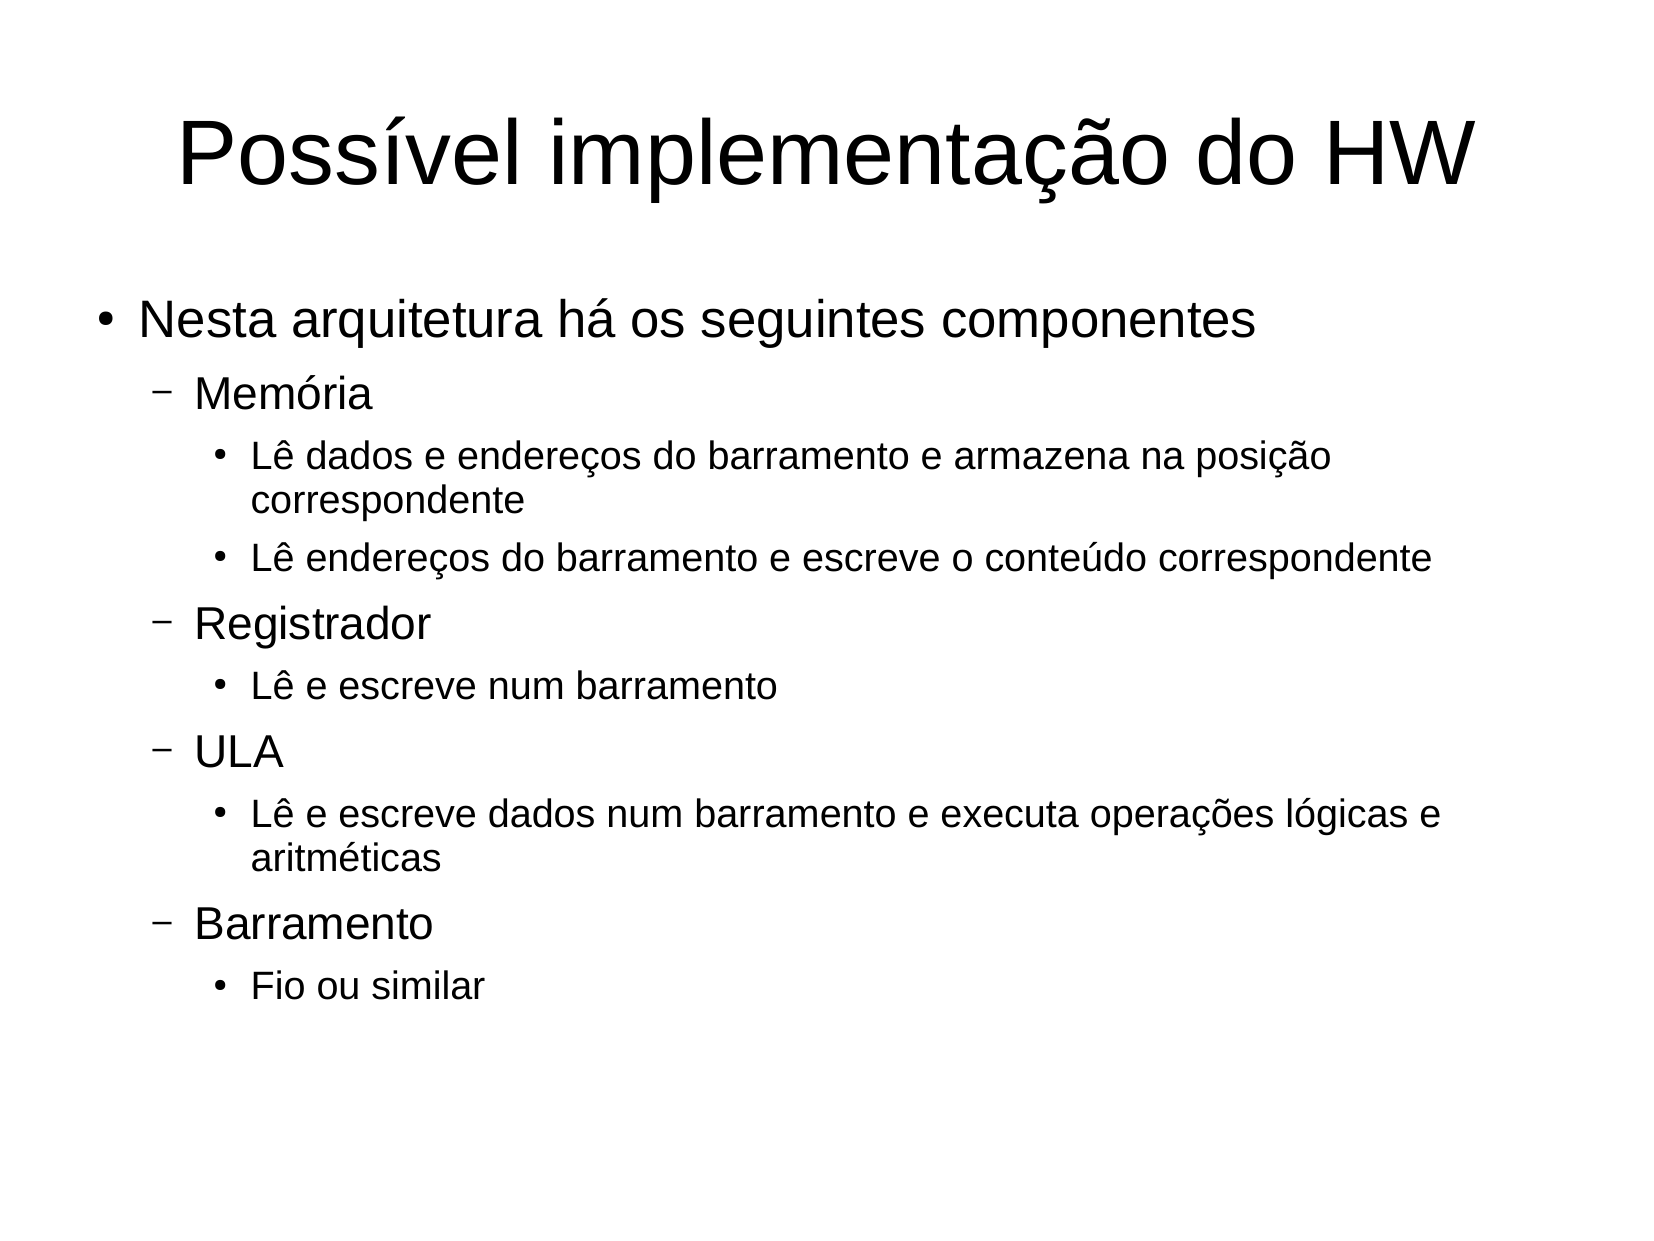

# Possível implementação do HW
Nesta arquitetura há os seguintes componentes
Memória
Lê dados e endereços do barramento e armazena na posição correspondente
Lê endereços do barramento e escreve o conteúdo correspondente
Registrador
Lê e escreve num barramento
ULA
Lê e escreve dados num barramento e executa operações lógicas e aritméticas
Barramento
Fio ou similar